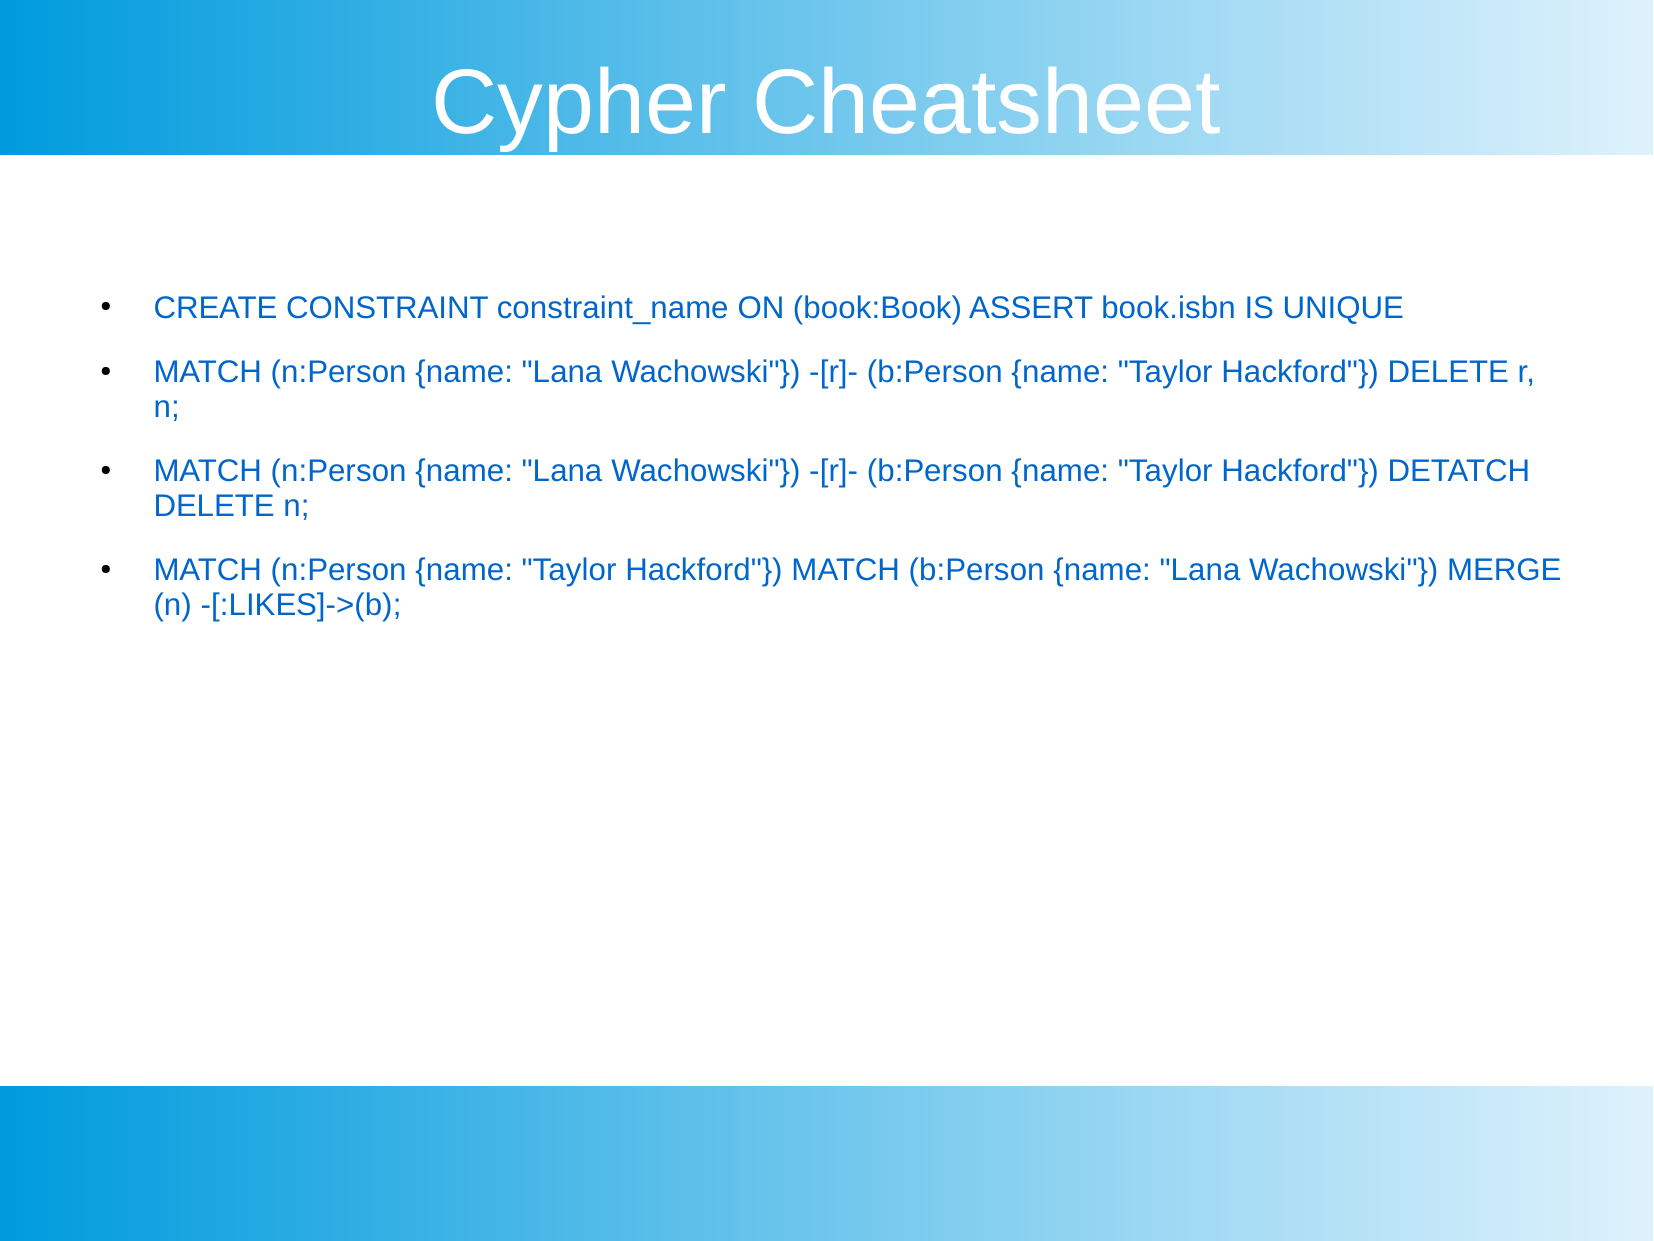

# Cypher Cheatsheet
CREATE CONSTRAINT constraint_name ON (book:Book) ASSERT book.isbn IS UNIQUE
MATCH (n:Person {name: "Lana Wachowski"}) -[r]- (b:Person {name: "Taylor Hackford"}) DELETE r, n;
MATCH (n:Person {name: "Lana Wachowski"}) -[r]- (b:Person {name: "Taylor Hackford"}) DETATCH DELETE n;
MATCH (n:Person {name: "Taylor Hackford"}) MATCH (b:Person {name: "Lana Wachowski"}) MERGE (n) -[:LIKES]->(b);